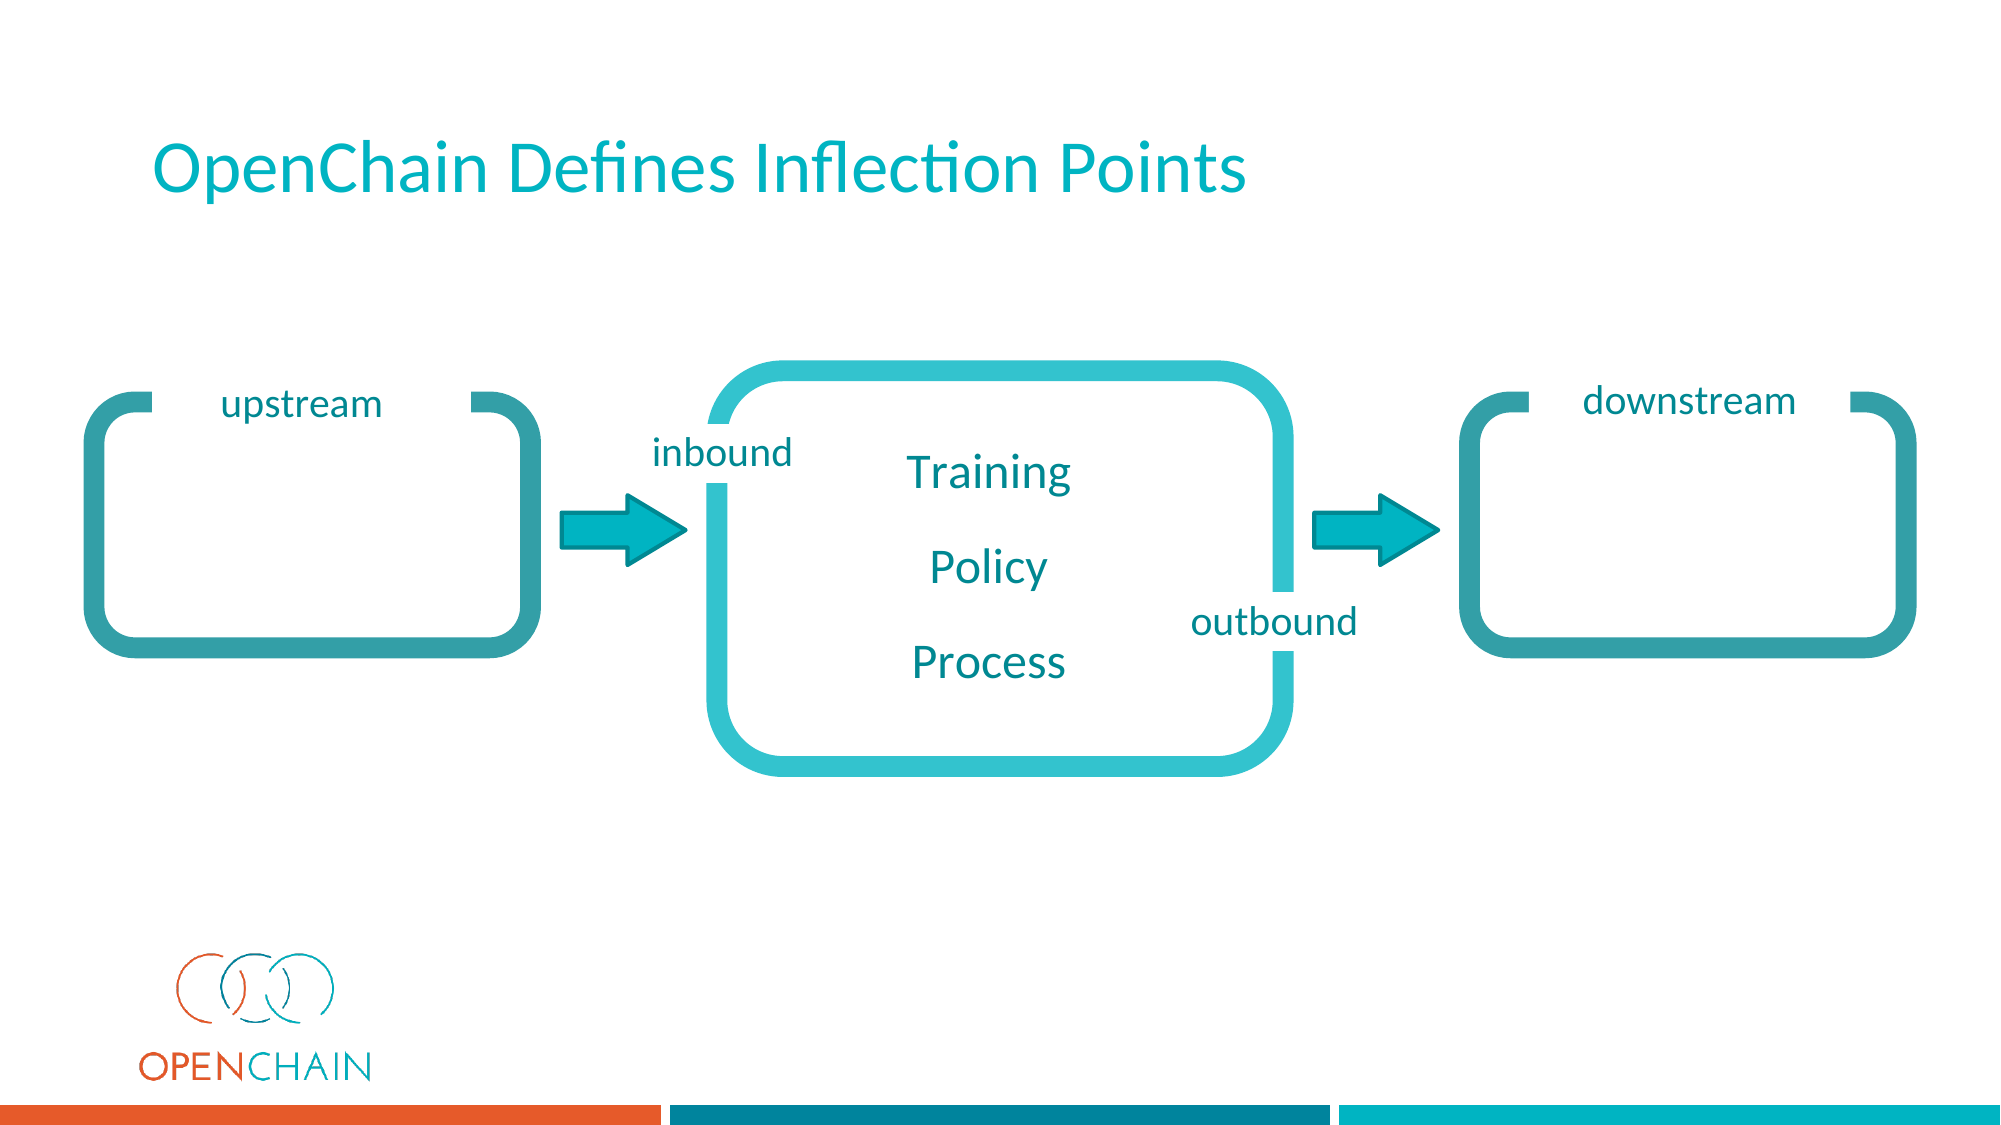

# OpenChain Defines Inflection Points
downstream
upstream
inbound
Training
Policy
outbound
Process